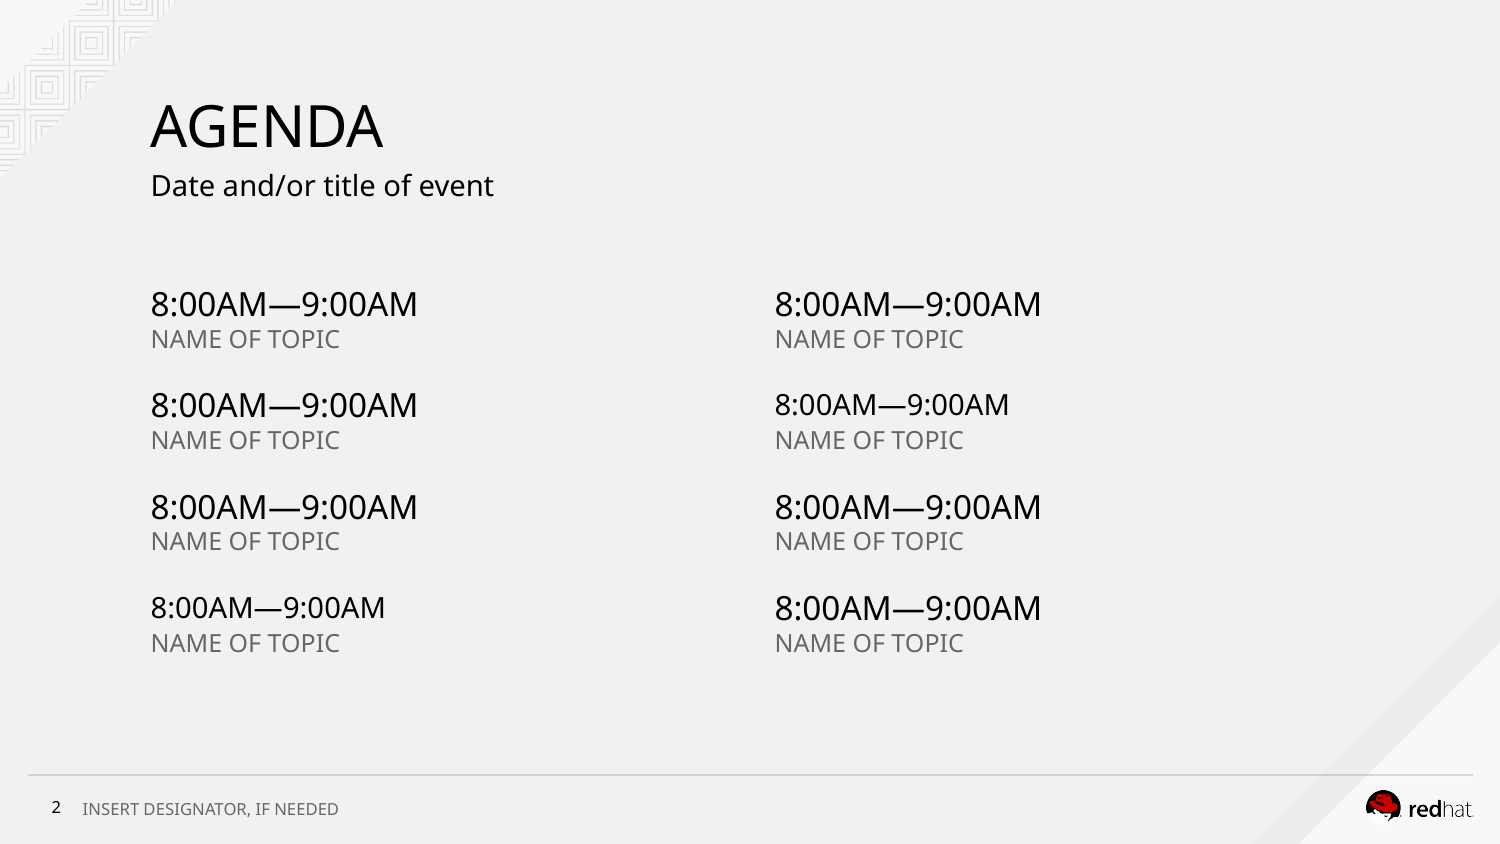

AGENDA
Date and/or title of event
# 8:00AM—9:00AM
8:00AM—9:00AM
NAME OF TOPIC
NAME OF TOPIC
8:00AM—9:00AM
8:00AM—9:00AM
NAME OF TOPIC
NAME OF TOPIC
8:00AM—9:00AM
8:00AM—9:00AM
NAME OF TOPIC
NAME OF TOPIC
8:00AM—9:00AM
8:00AM—9:00AM
NAME OF TOPIC
NAME OF TOPIC